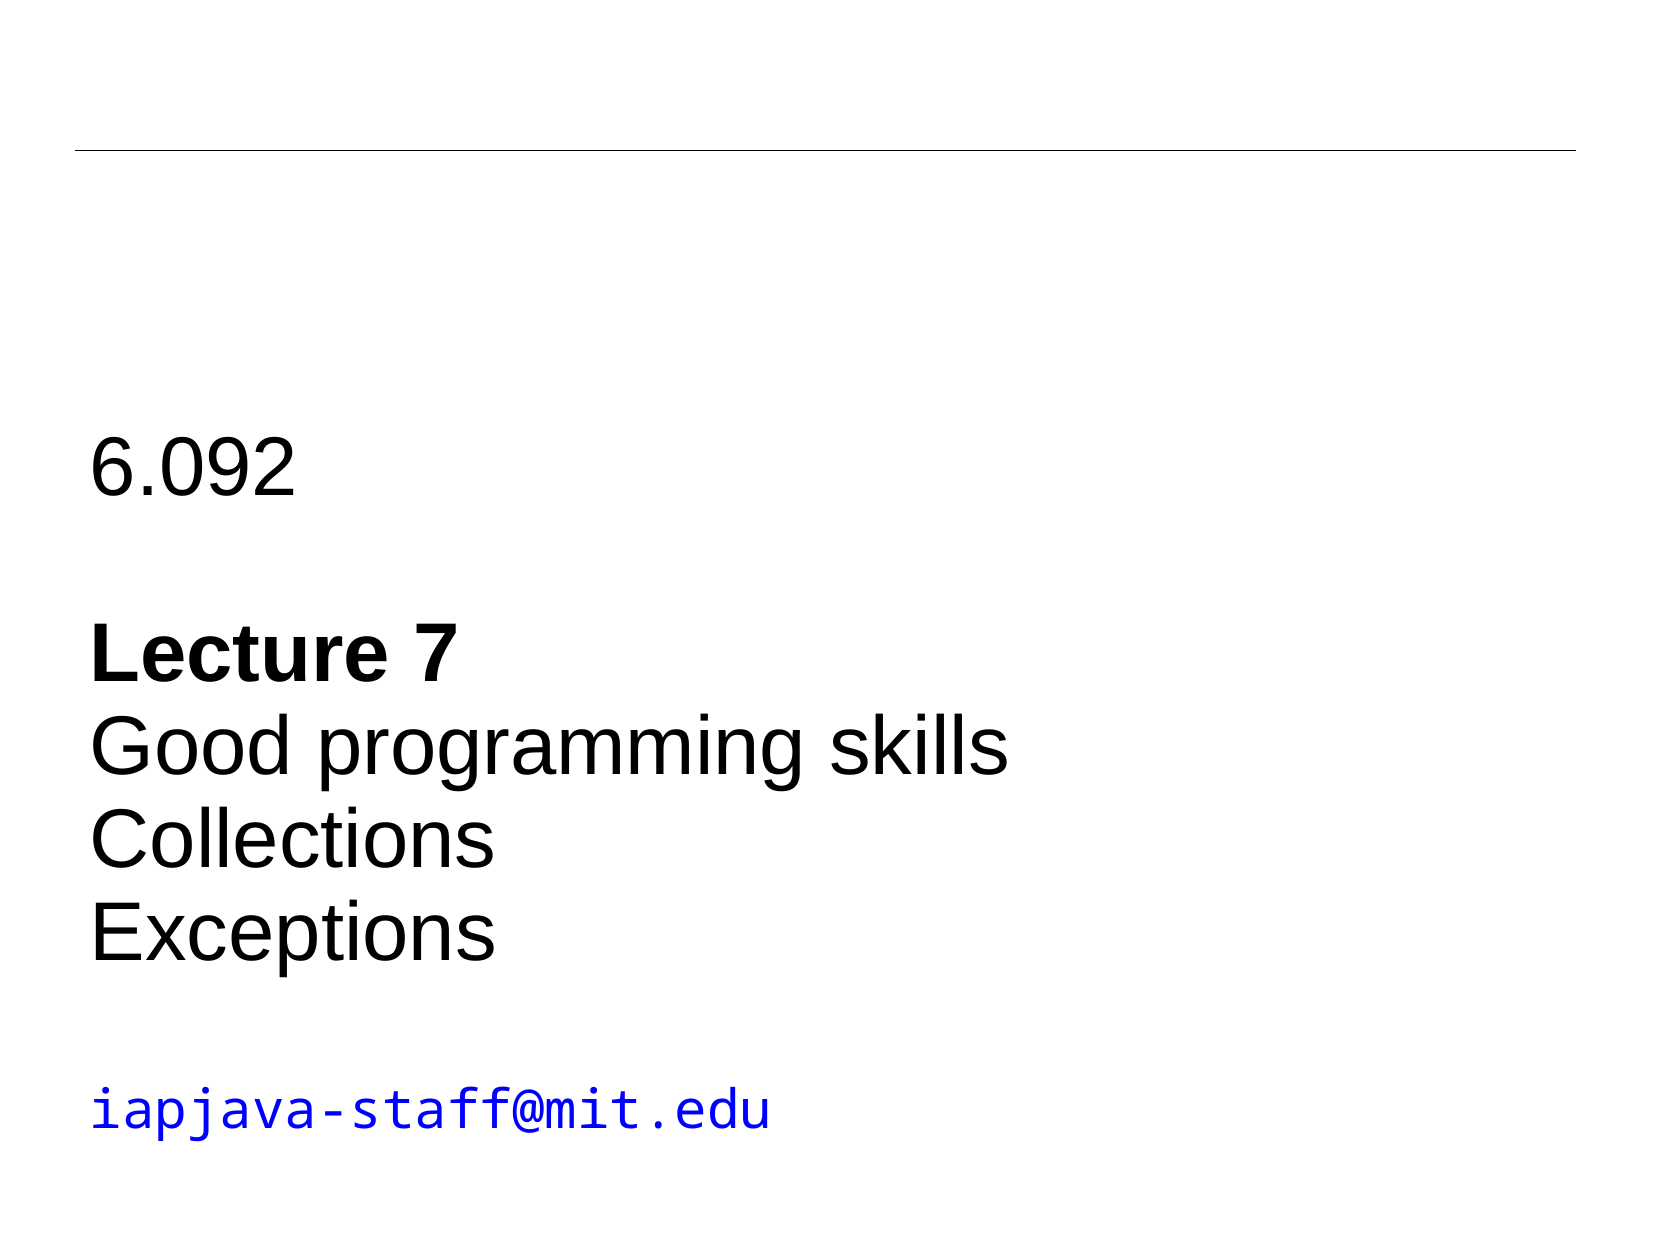

6.092
Lecture 7
Good programming skills
Collections
Exceptions
iapjava-staff@mit.edu